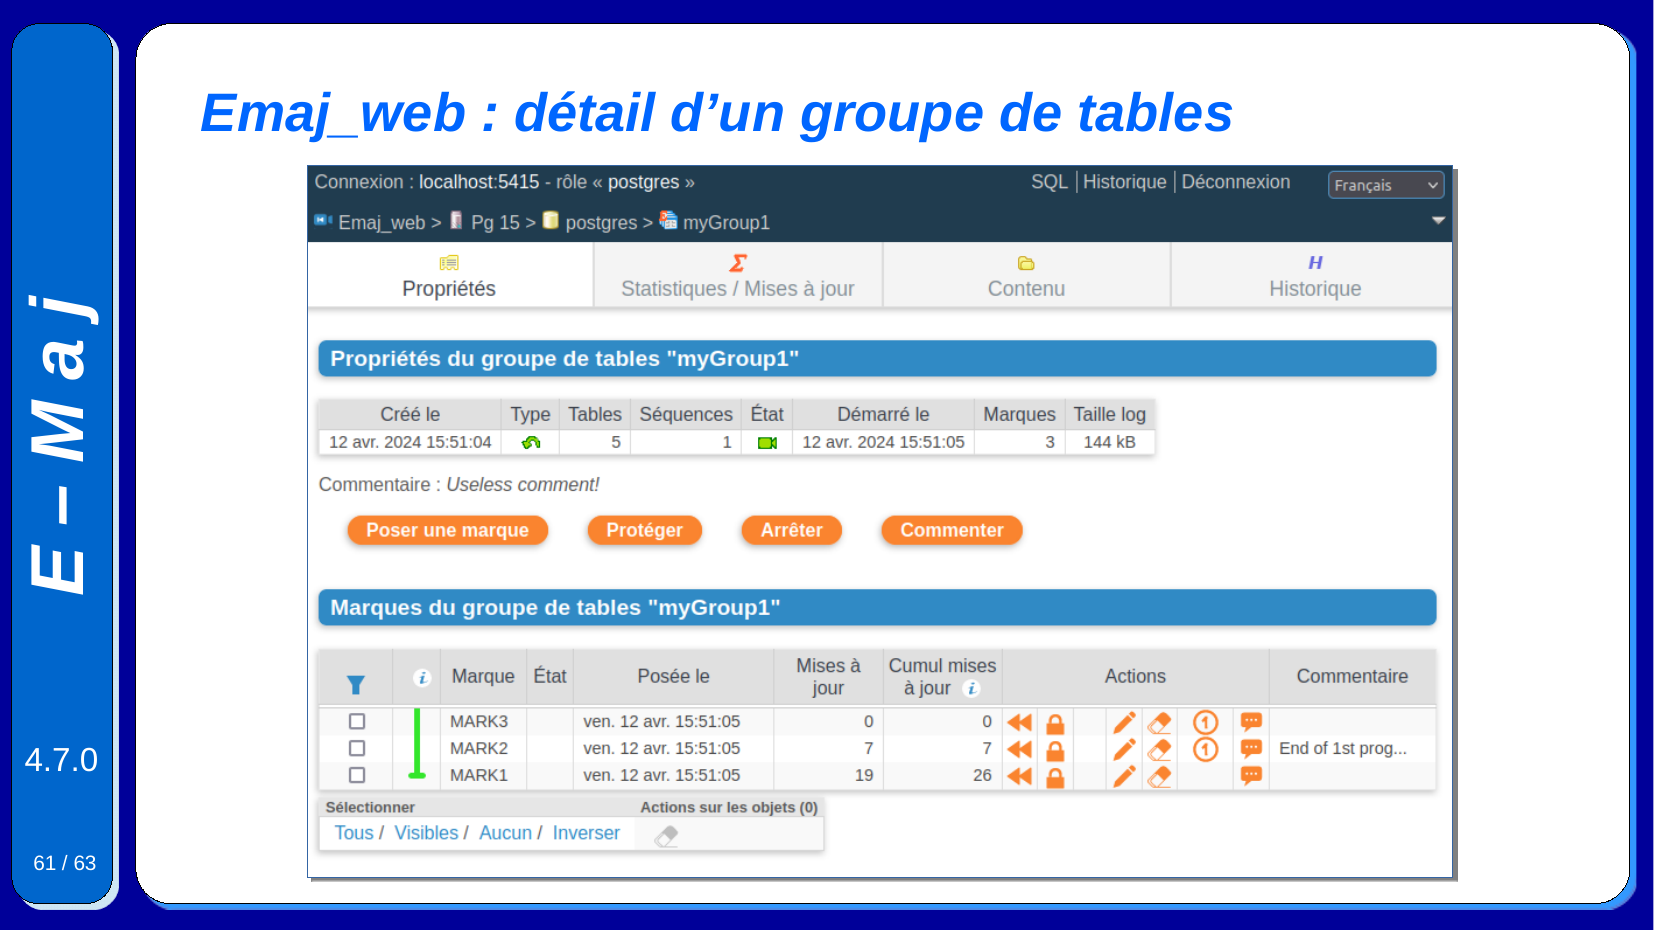

# Emaj_web : détail d’un groupe de tables